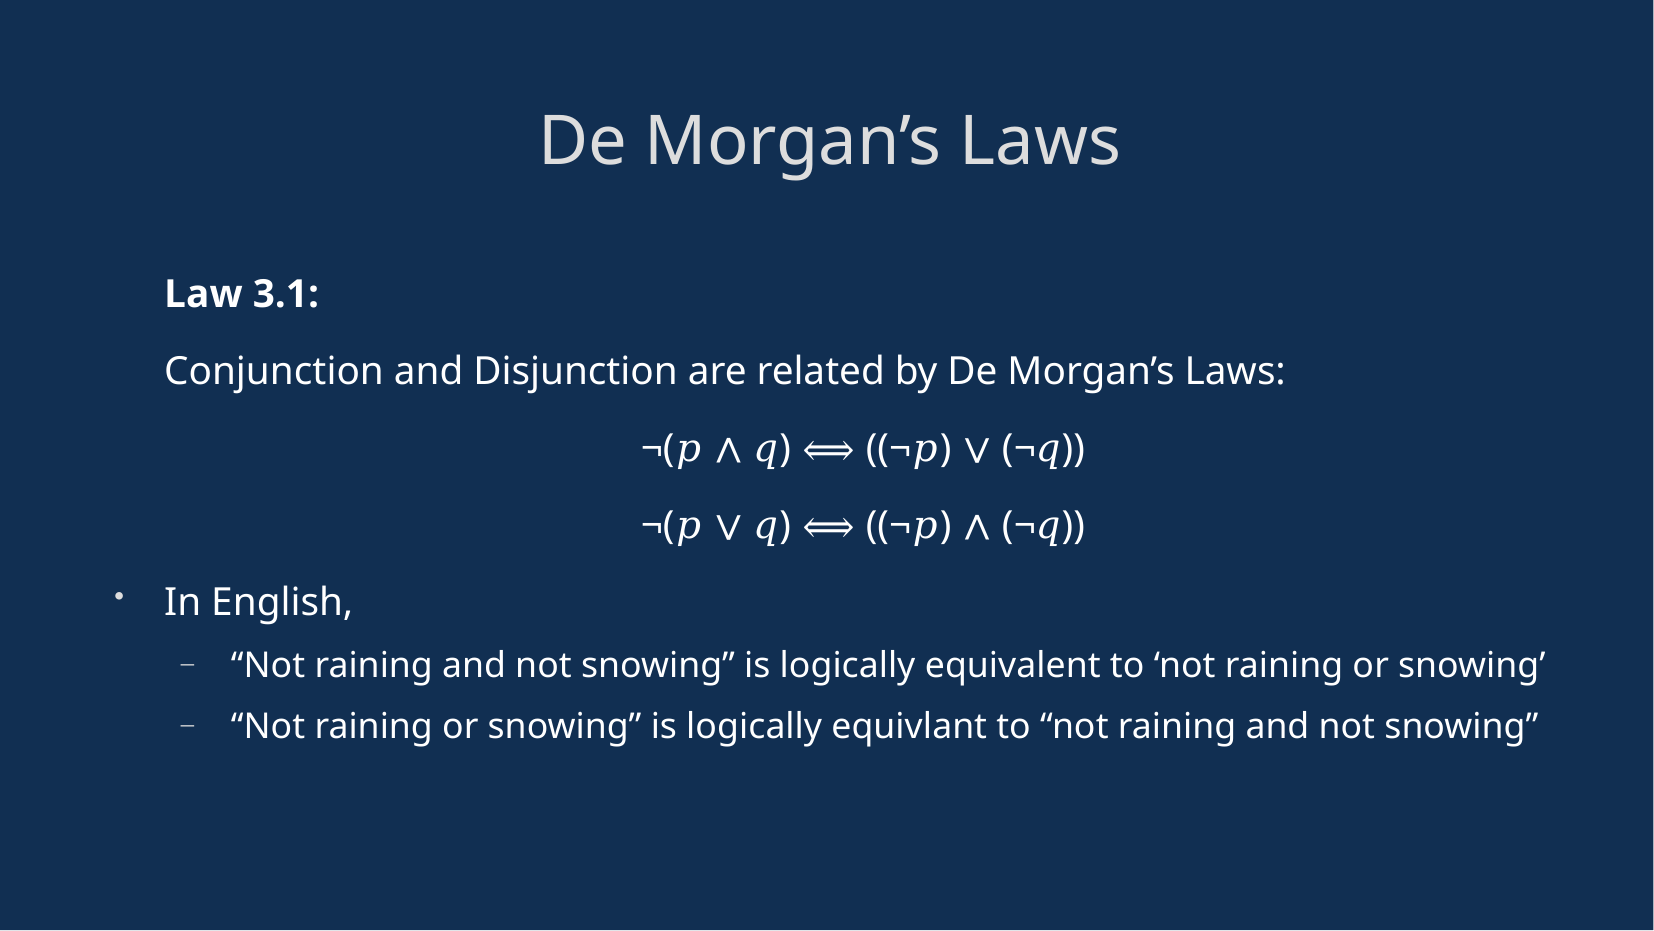

De Morgan’s Laws
# Law 3.1:
Conjunction and Disjunction are related by De Morgan’s Laws:
¬(𝑝 ∧ 𝑞) ⟺ ((¬𝑝) ∨ (¬𝑞))
¬(𝑝 ∨ 𝑞) ⟺ ((¬𝑝) ∧ (¬𝑞))
In English,
“Not raining and not snowing” is logically equivalent to ‘not raining or snowing’
“Not raining or snowing” is logically equivlant to “not raining and not snowing”